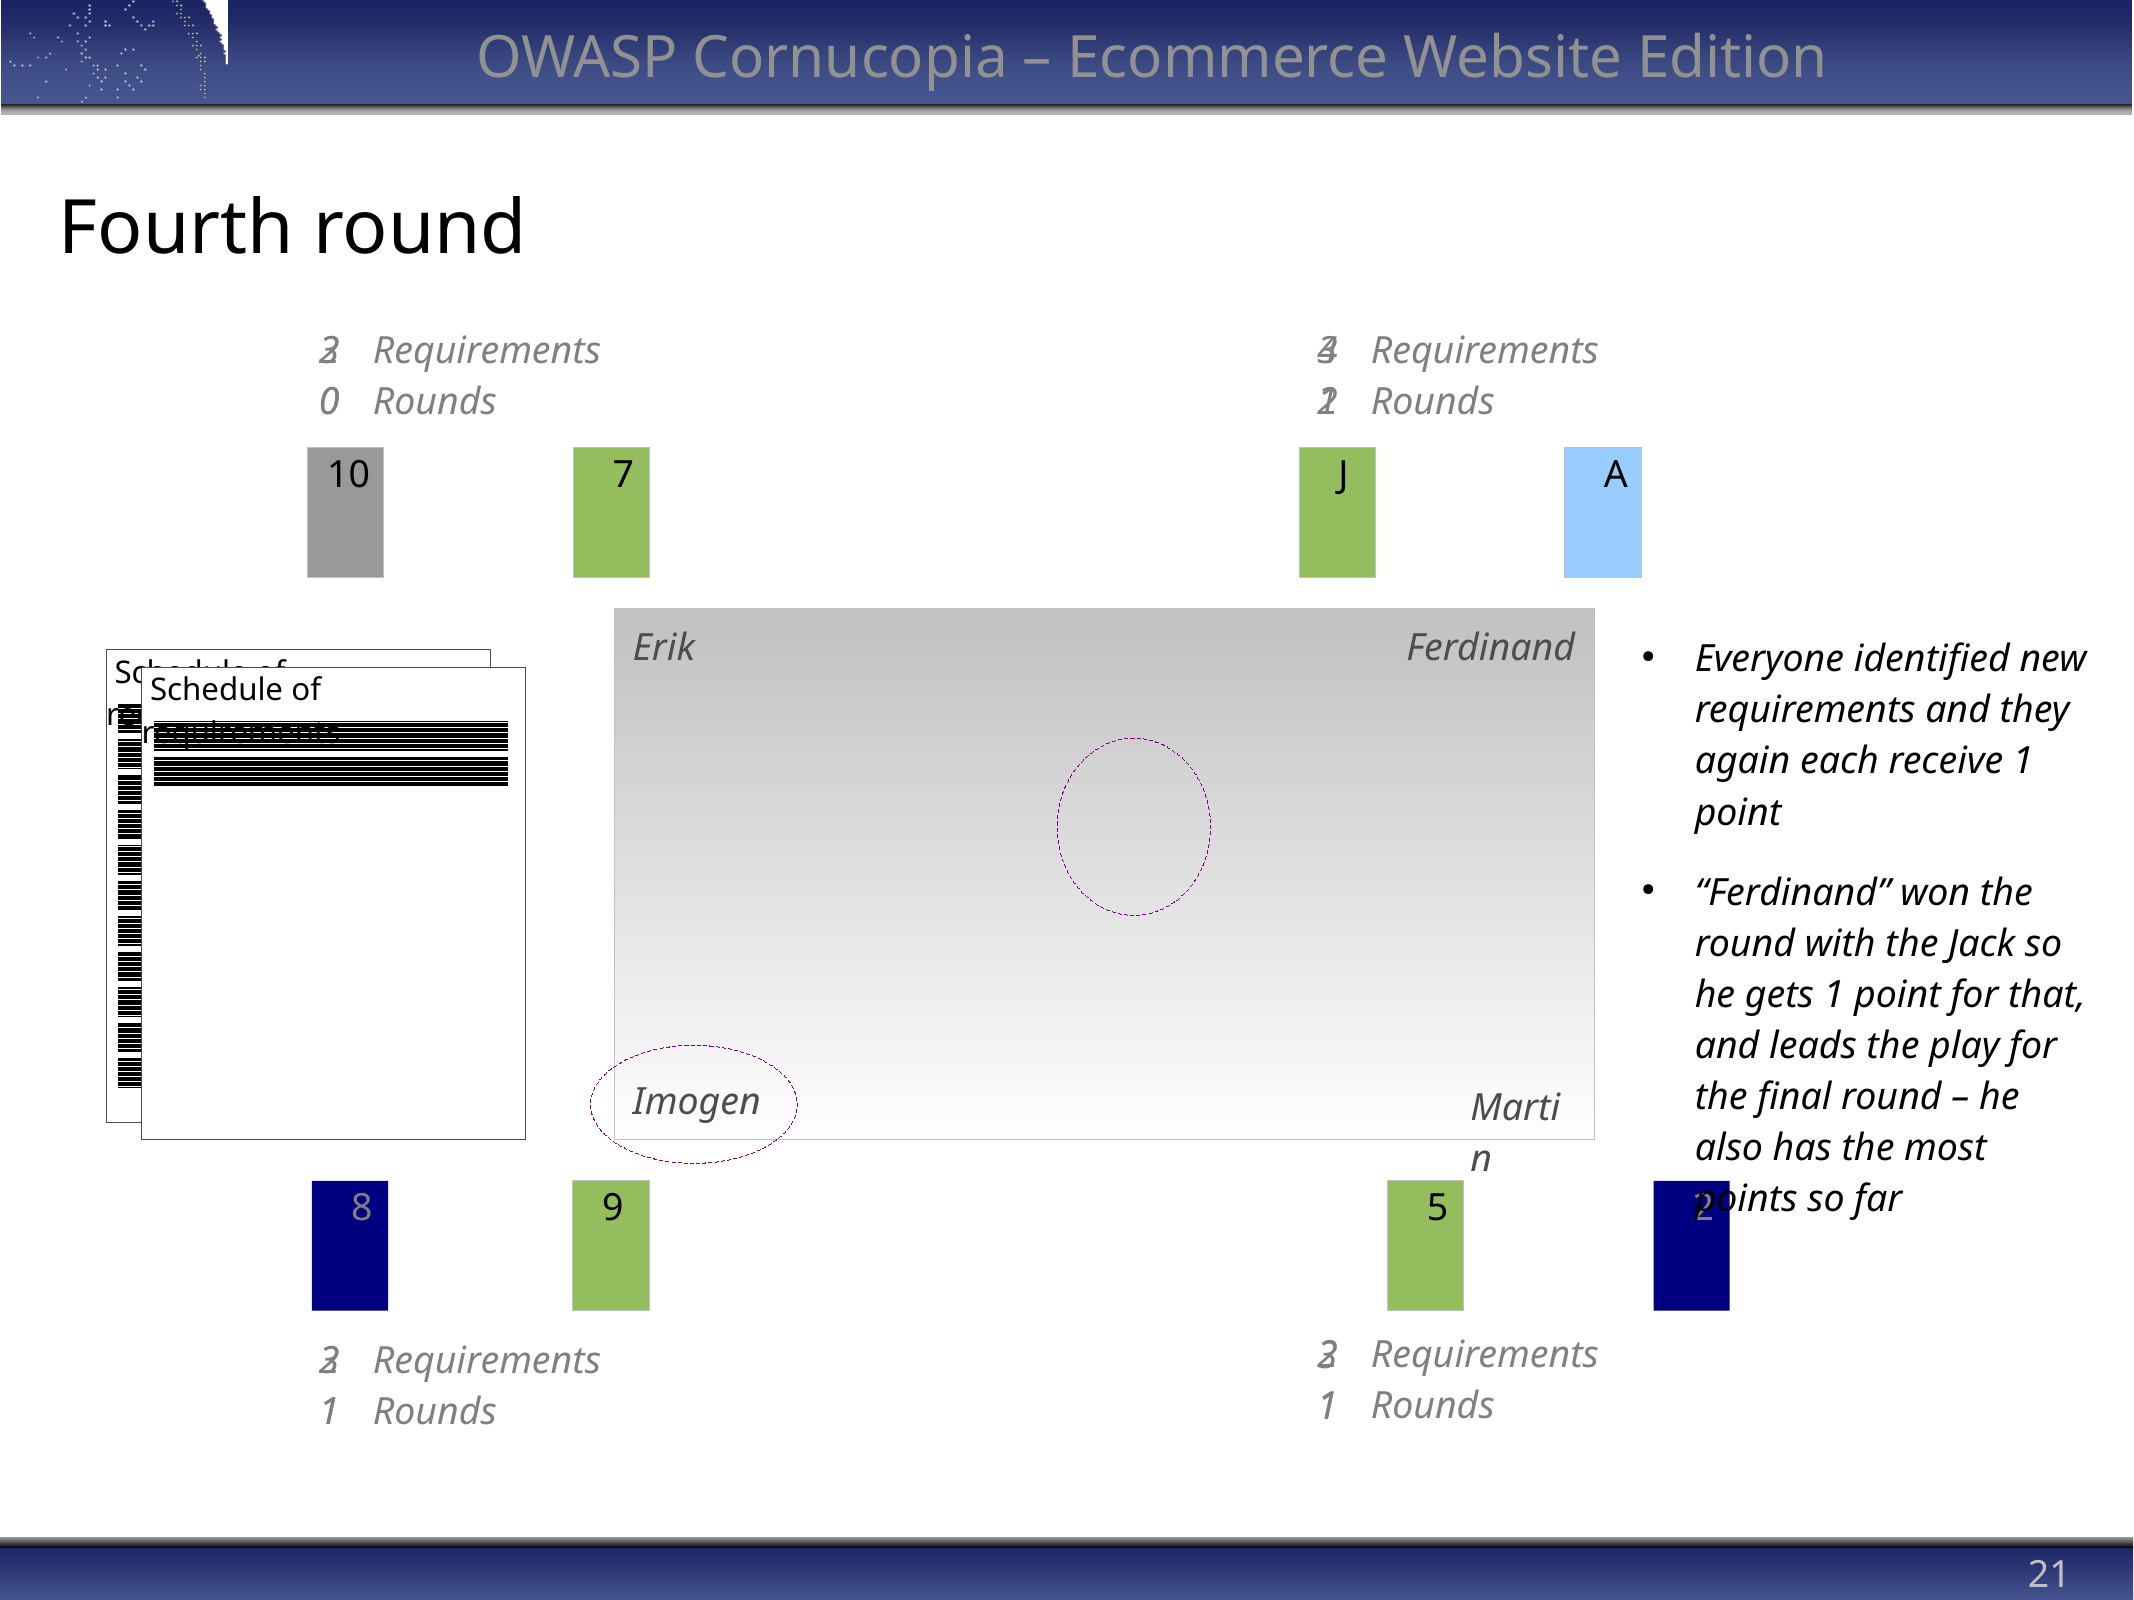

# Fourth round
3
0
4
2
Requirements
Rounds
Requirements
Rounds
2
0
3
1
 10
 7
 J
 A
Erik
Ferdinand
Everyone identified new requirements and they again each receive 1 point
“Ferdinand” won the round with the Jack so he gets 1 point for that, and leads the play for the final round – he also has the most points so far
 Schedule of requirements
 Schedule of requirements
Imogen
Martin
 8
 9
 5
 2
Requirements
Rounds
2
1
3
1
3
1
Requirements
Rounds
2
1